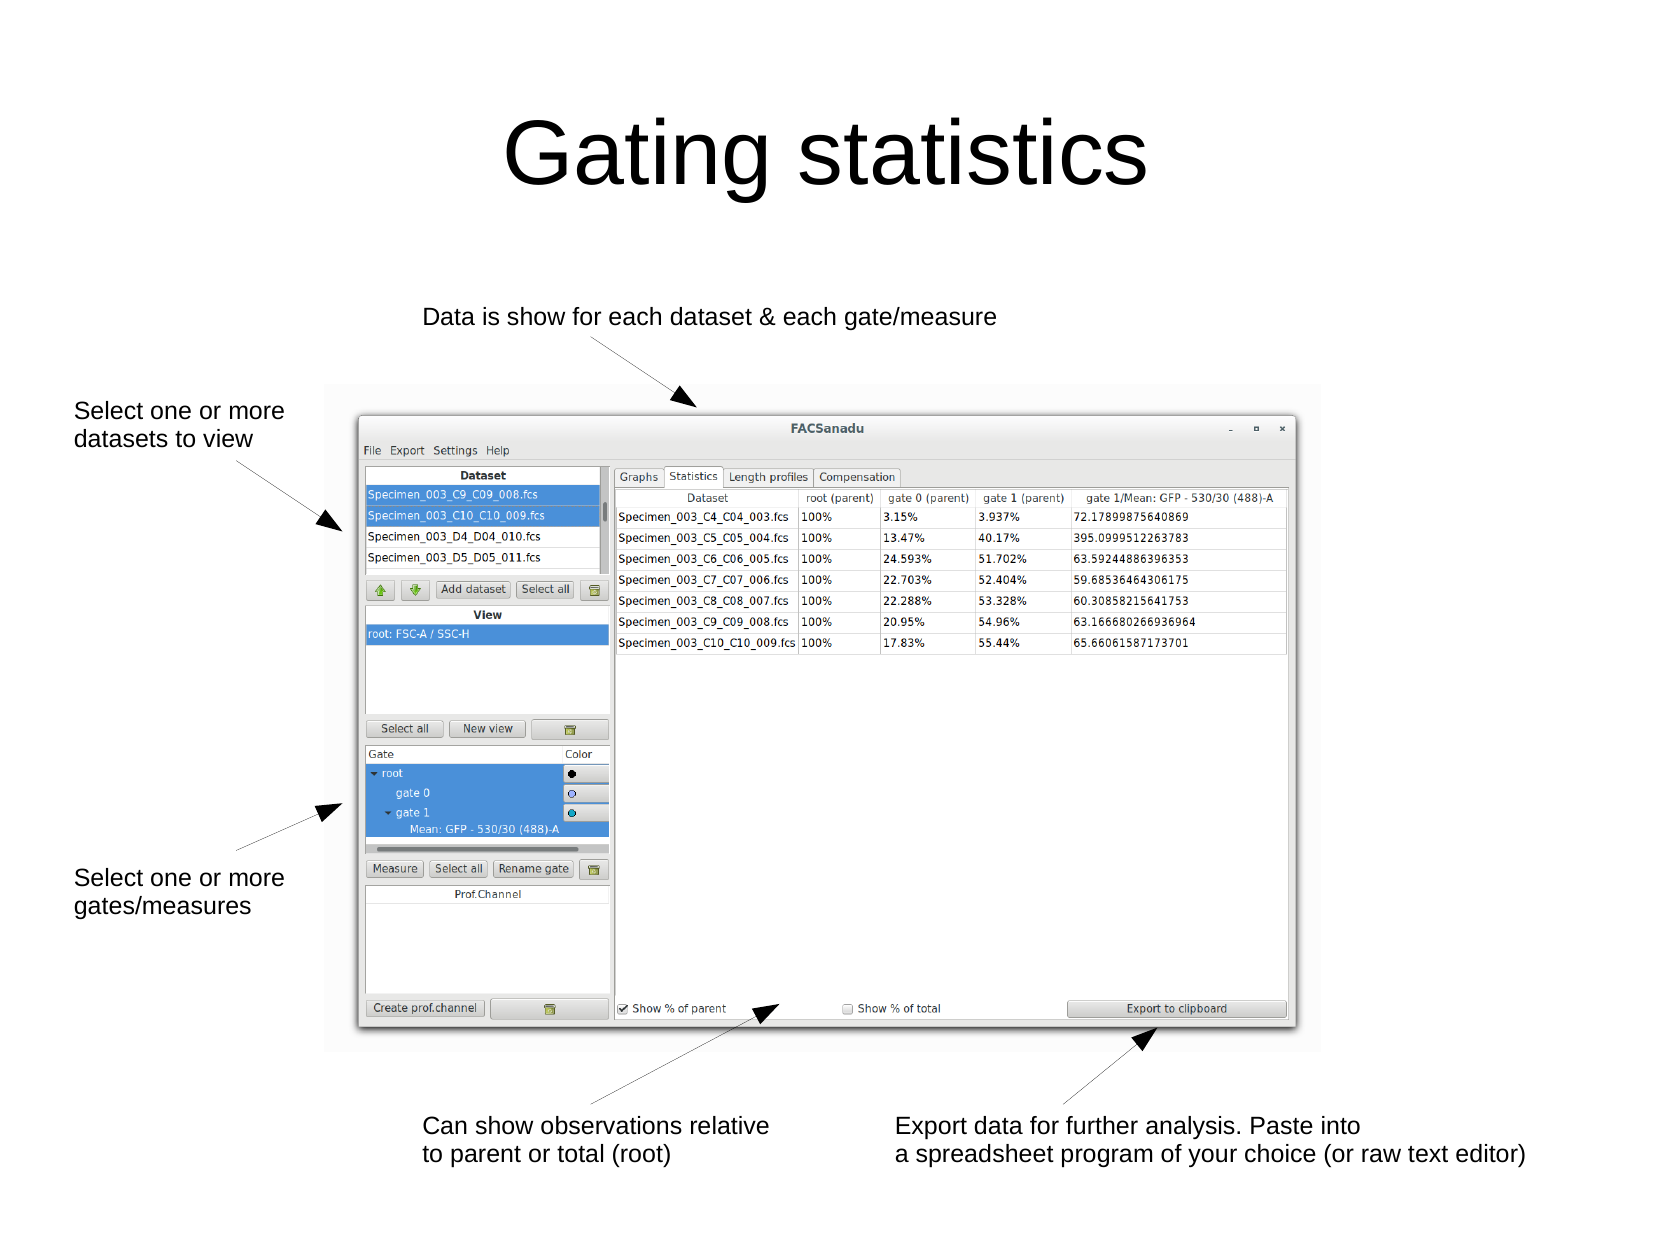

# Gating statistics
Data is show for each dataset & each gate/measure
Select one or more
datasets to view
Select one or more
gates/measures
Can show observations relative
to parent or total (root)
Export data for further analysis. Paste into
a spreadsheet program of your choice (or raw text editor)